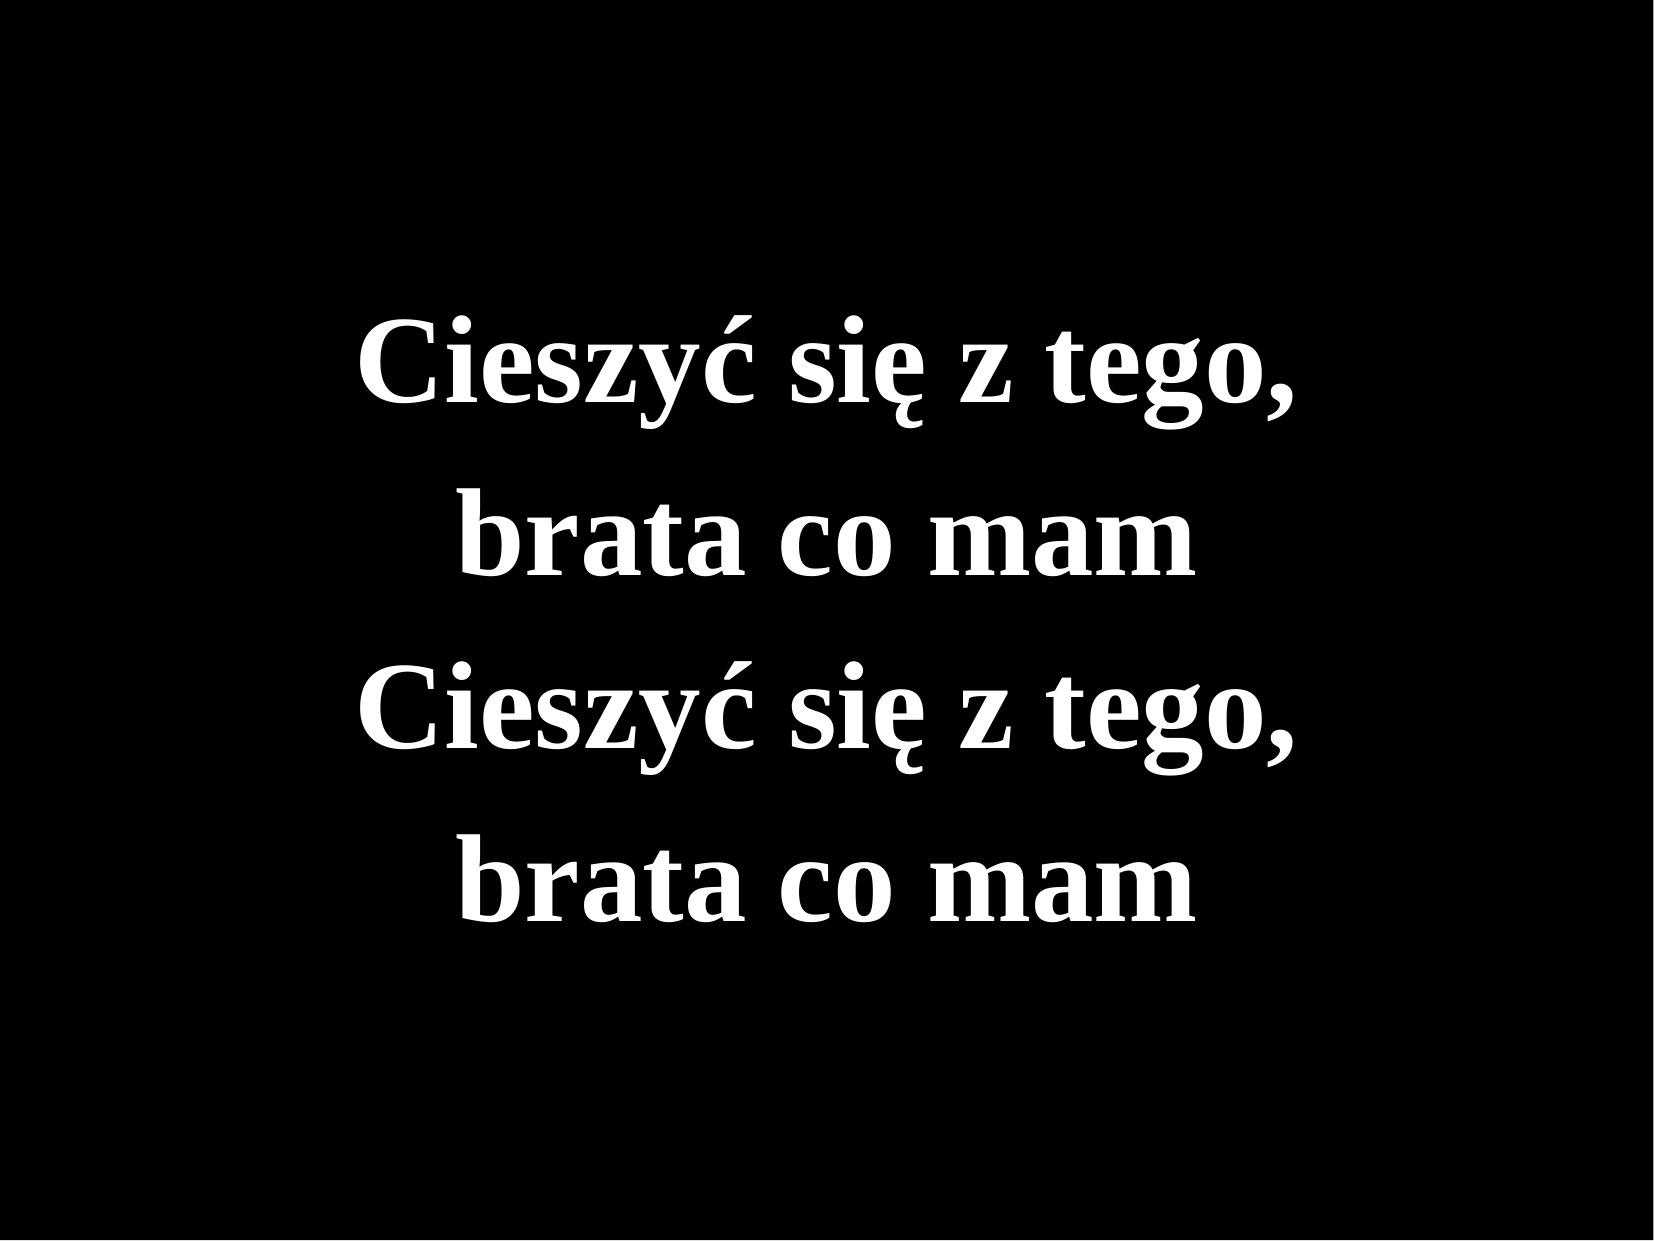

# Cieszyć się z tego, ppp brata co mam ppp Cieszyć się z tego, ppp brata co mam